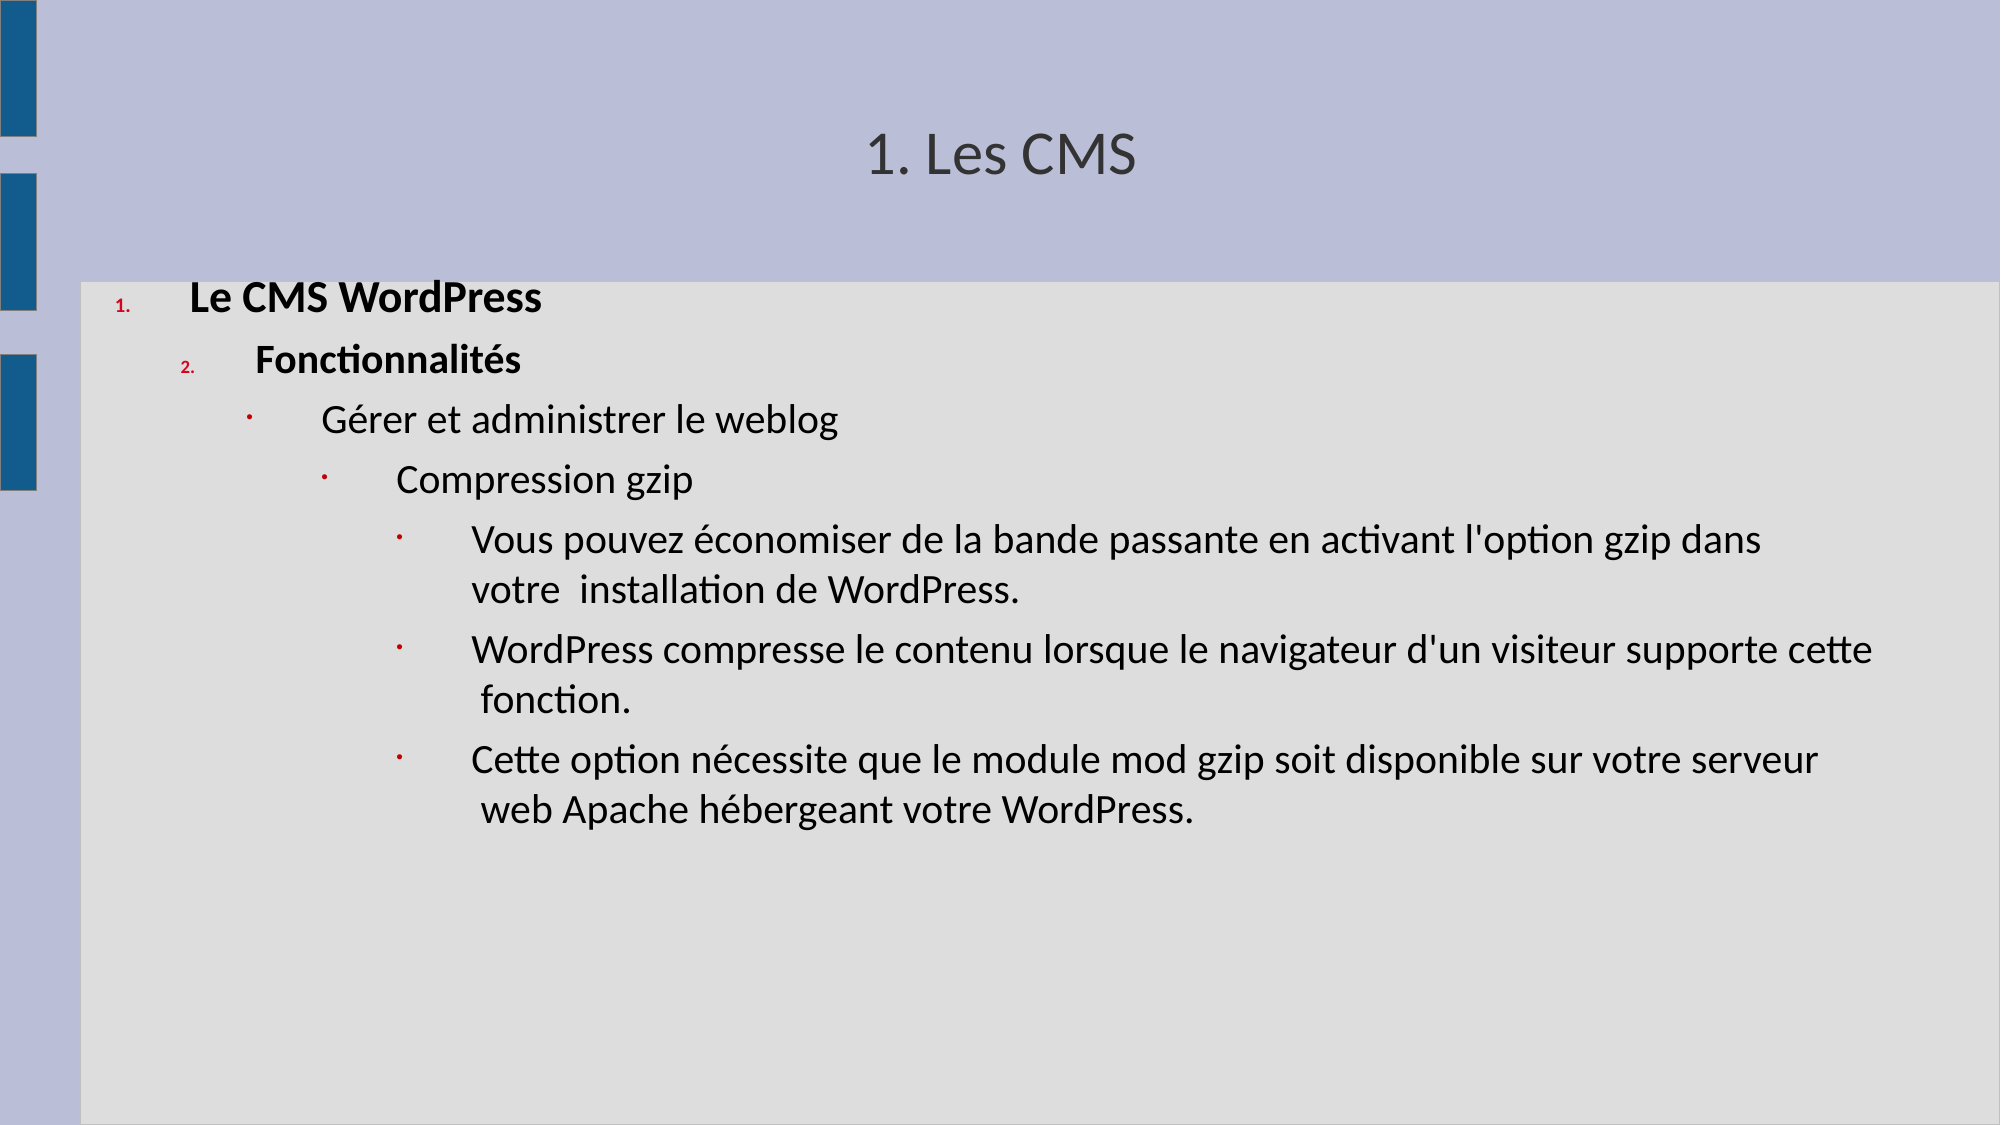

# 1. Les CMS
Le CMS WordPress
Fonctionnalités
Gérer et administrer le weblog
Compression gzip
Vous pouvez économiser de la bande passante en activant l'option gzip dans votre installation de WordPress.
WordPress compresse le contenu lorsque le navigateur d'un visiteur supporte cette fonction.
Cette option nécessite que le module mod gzip soit disponible sur votre serveur web Apache hébergeant votre WordPress.